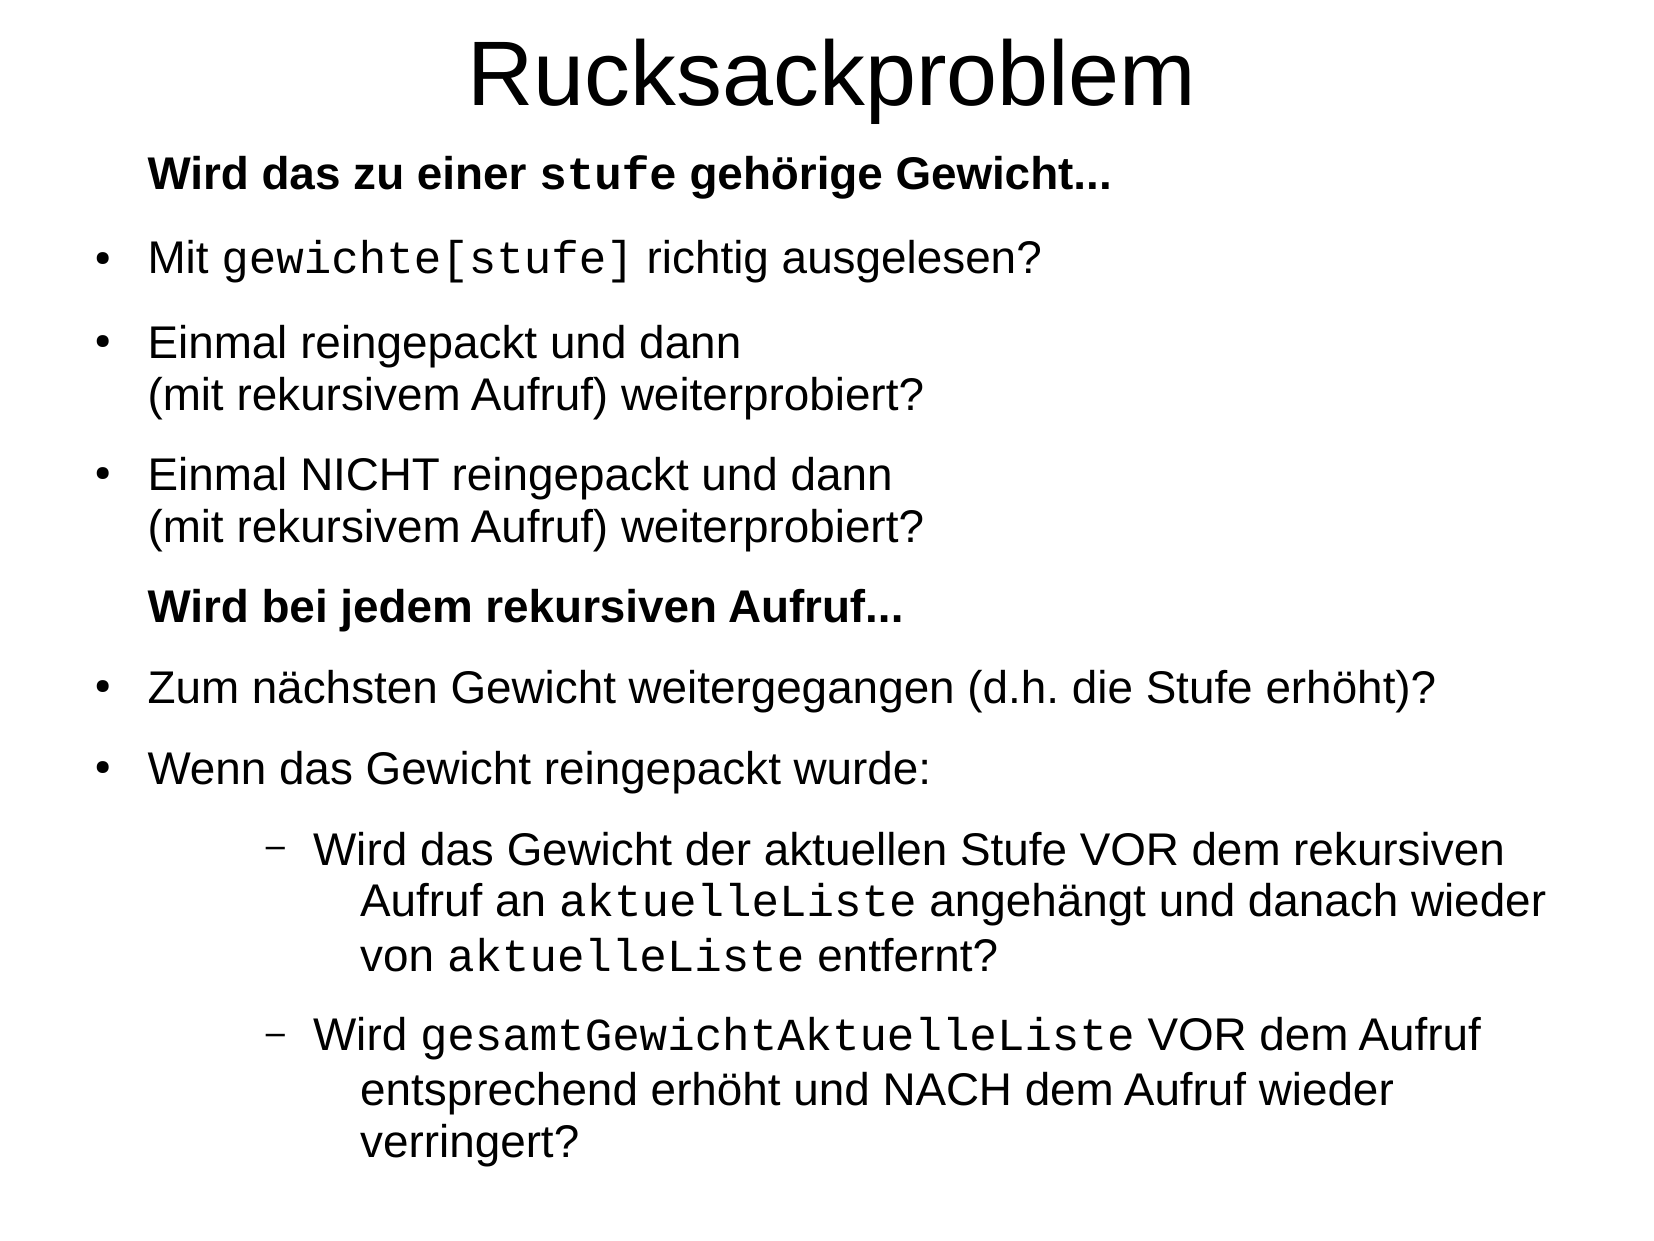

# Rucksackproblem
Wird das zu einer stufe gehörige Gewicht...
Mit gewichte[stufe] richtig ausgelesen?
Einmal reingepackt und dann
(mit rekursivem Aufruf) weiterprobiert?
Einmal NICHT reingepackt und dann
(mit rekursivem Aufruf) weiterprobiert?
Wird bei jedem rekursiven Aufruf...
Zum nächsten Gewicht weitergegangen (d.h. die Stufe erhöht)?
Wenn das Gewicht reingepackt wurde:
Wird das Gewicht der aktuellen Stufe VOR dem rekursiven Aufruf an aktuelleListe angehängt und danach wieder von aktuelleListe entfernt?
Wird gesamtGewichtAktuelleListe VOR dem Aufruf entsprechend erhöht und NACH dem Aufruf wieder verringert?